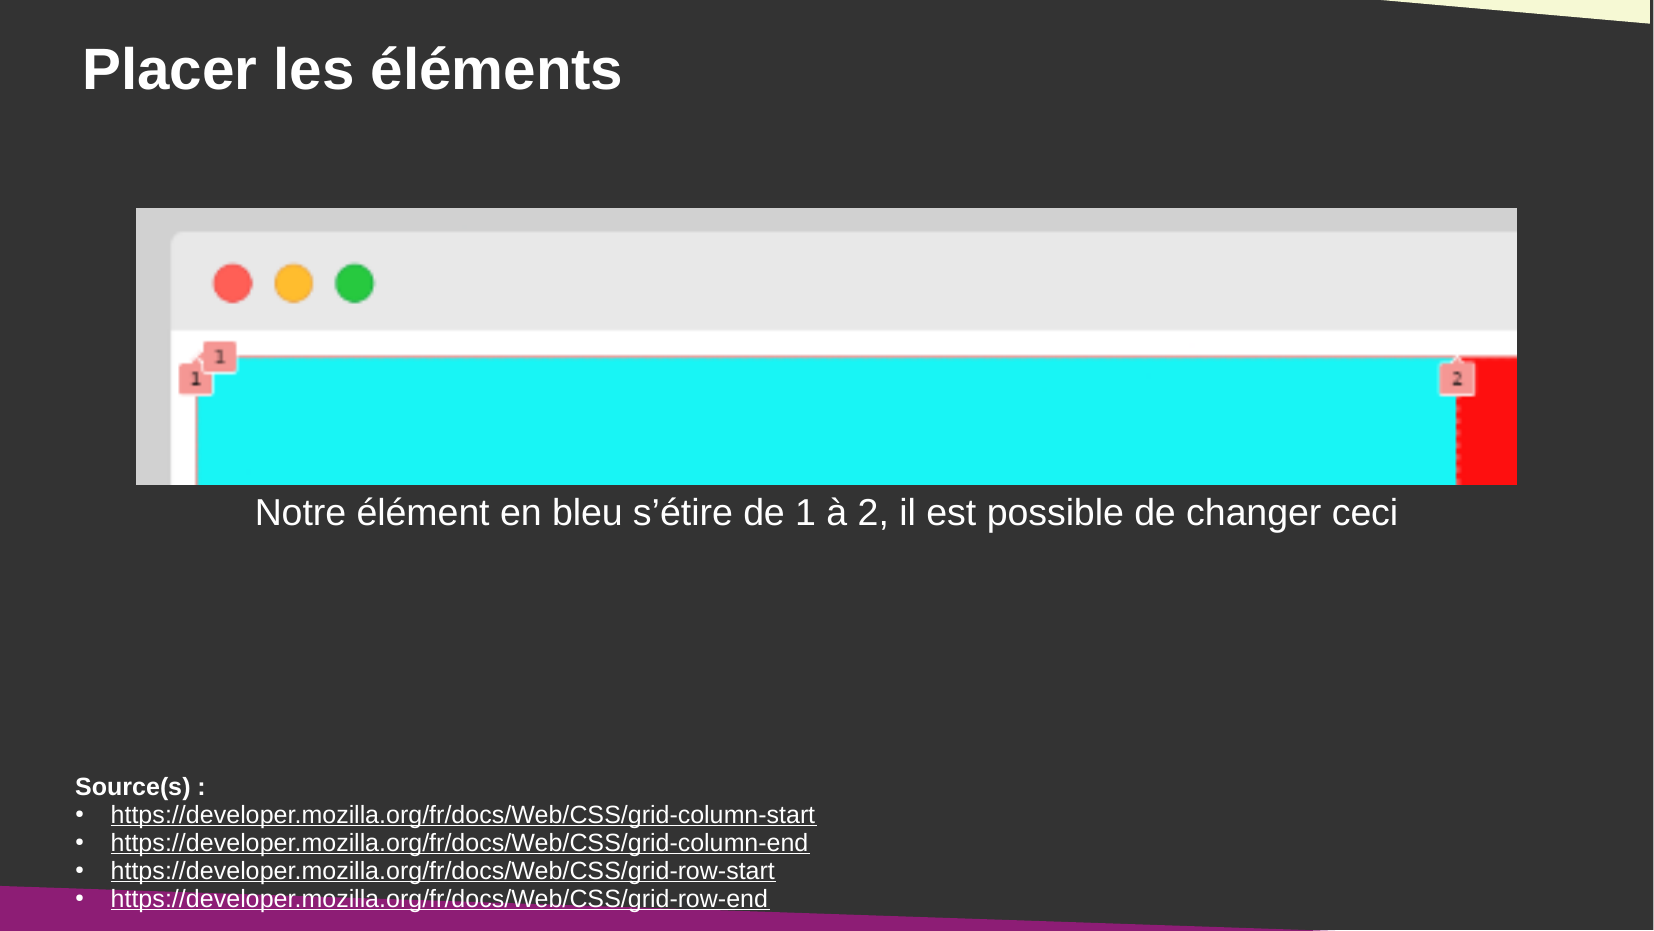

# Placer les éléments
Notre élément en bleu s’étire de 1 à 2, il est possible de changer ceci
Source(s) :
https://developer.mozilla.org/fr/docs/Web/CSS/grid-column-start
https://developer.mozilla.org/fr/docs/Web/CSS/grid-column-end
https://developer.mozilla.org/fr/docs/Web/CSS/grid-row-start
https://developer.mozilla.org/fr/docs/Web/CSS/grid-row-end